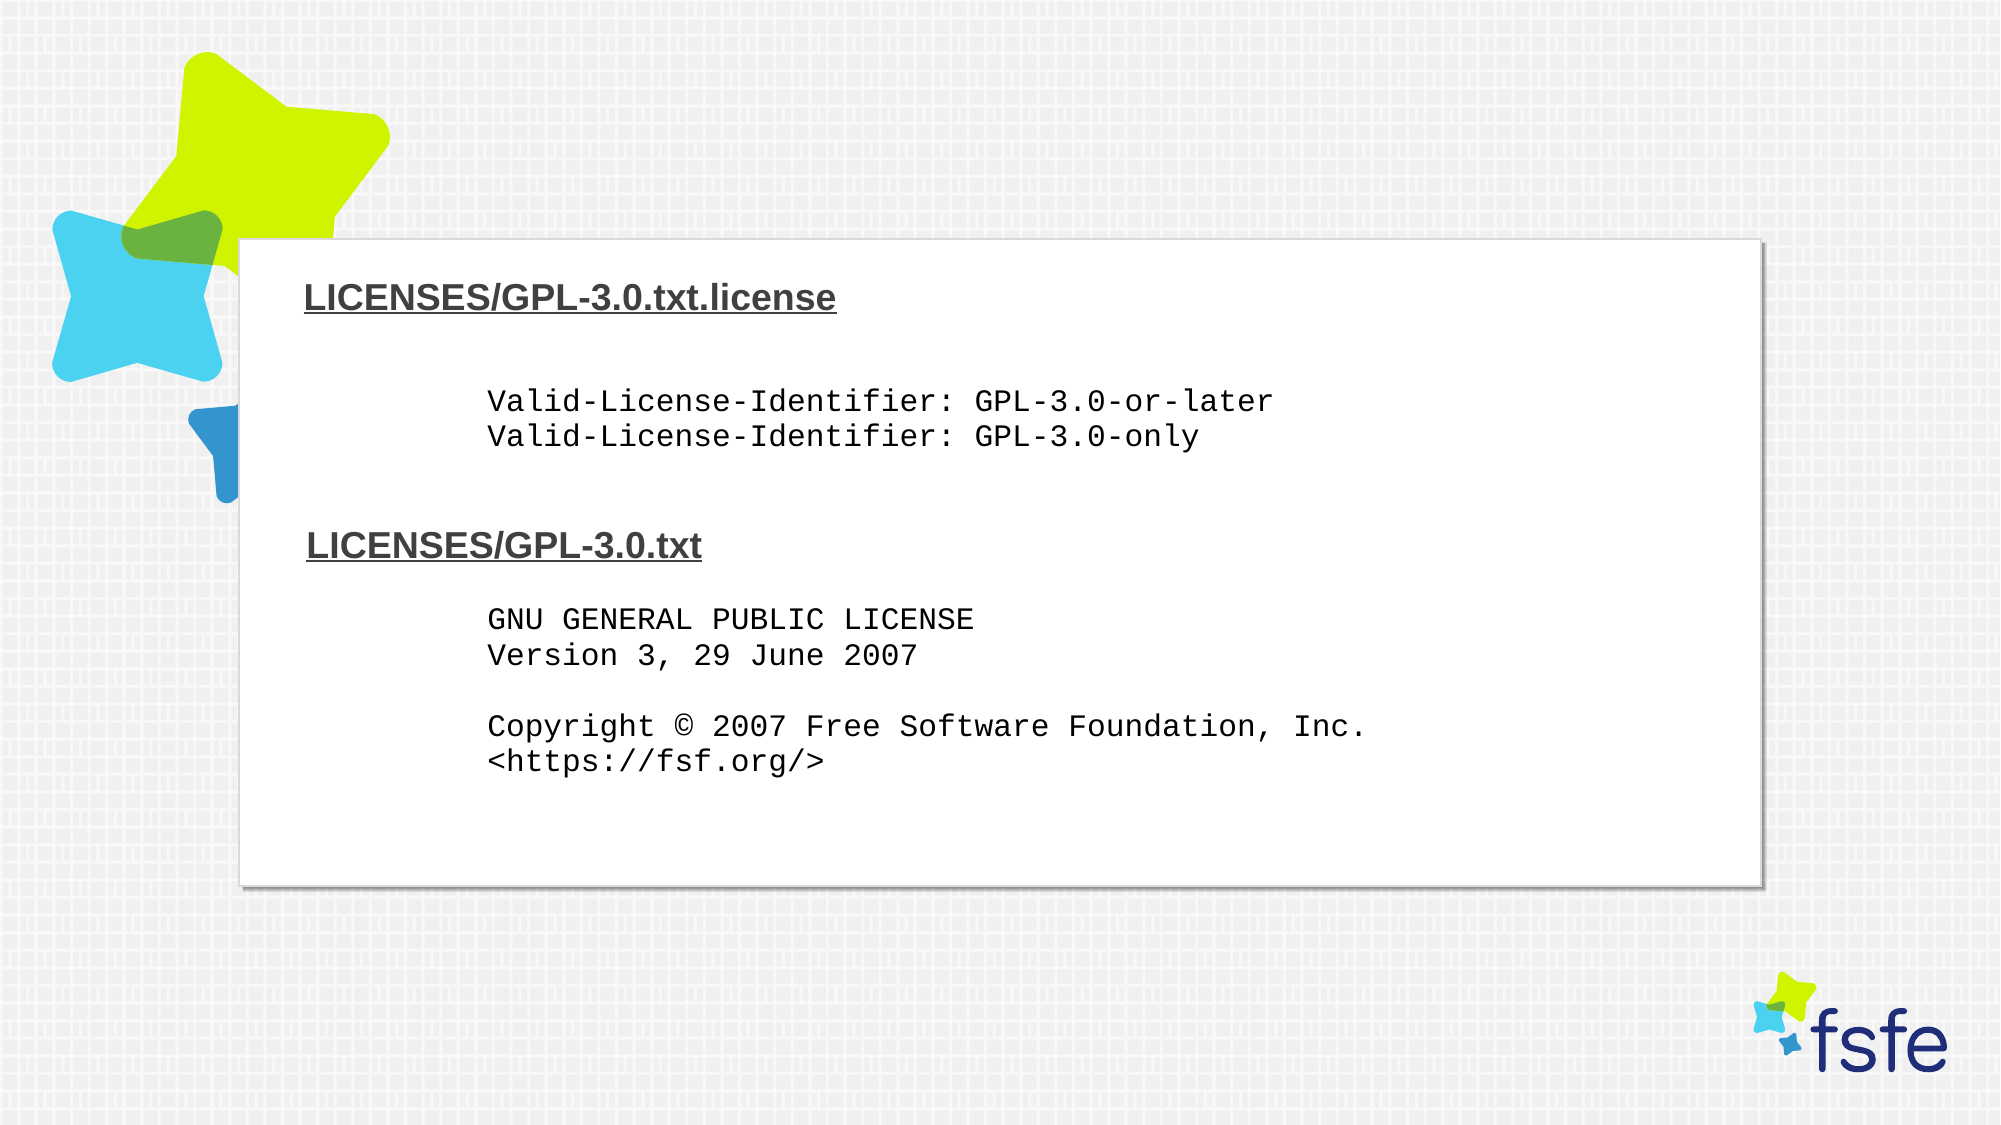

#
LICENSES/GPL-3.0.txt.license
Valid-License-Identifier: GPL-3.0-or-later
Valid-License-Identifier: GPL-3.0-only
LICENSES/GPL-3.0.txt
GNU GENERAL PUBLIC LICENSE
Version 3, 29 June 2007
Copyright © 2007 Free Software Foundation, Inc. <https://fsf.org/>